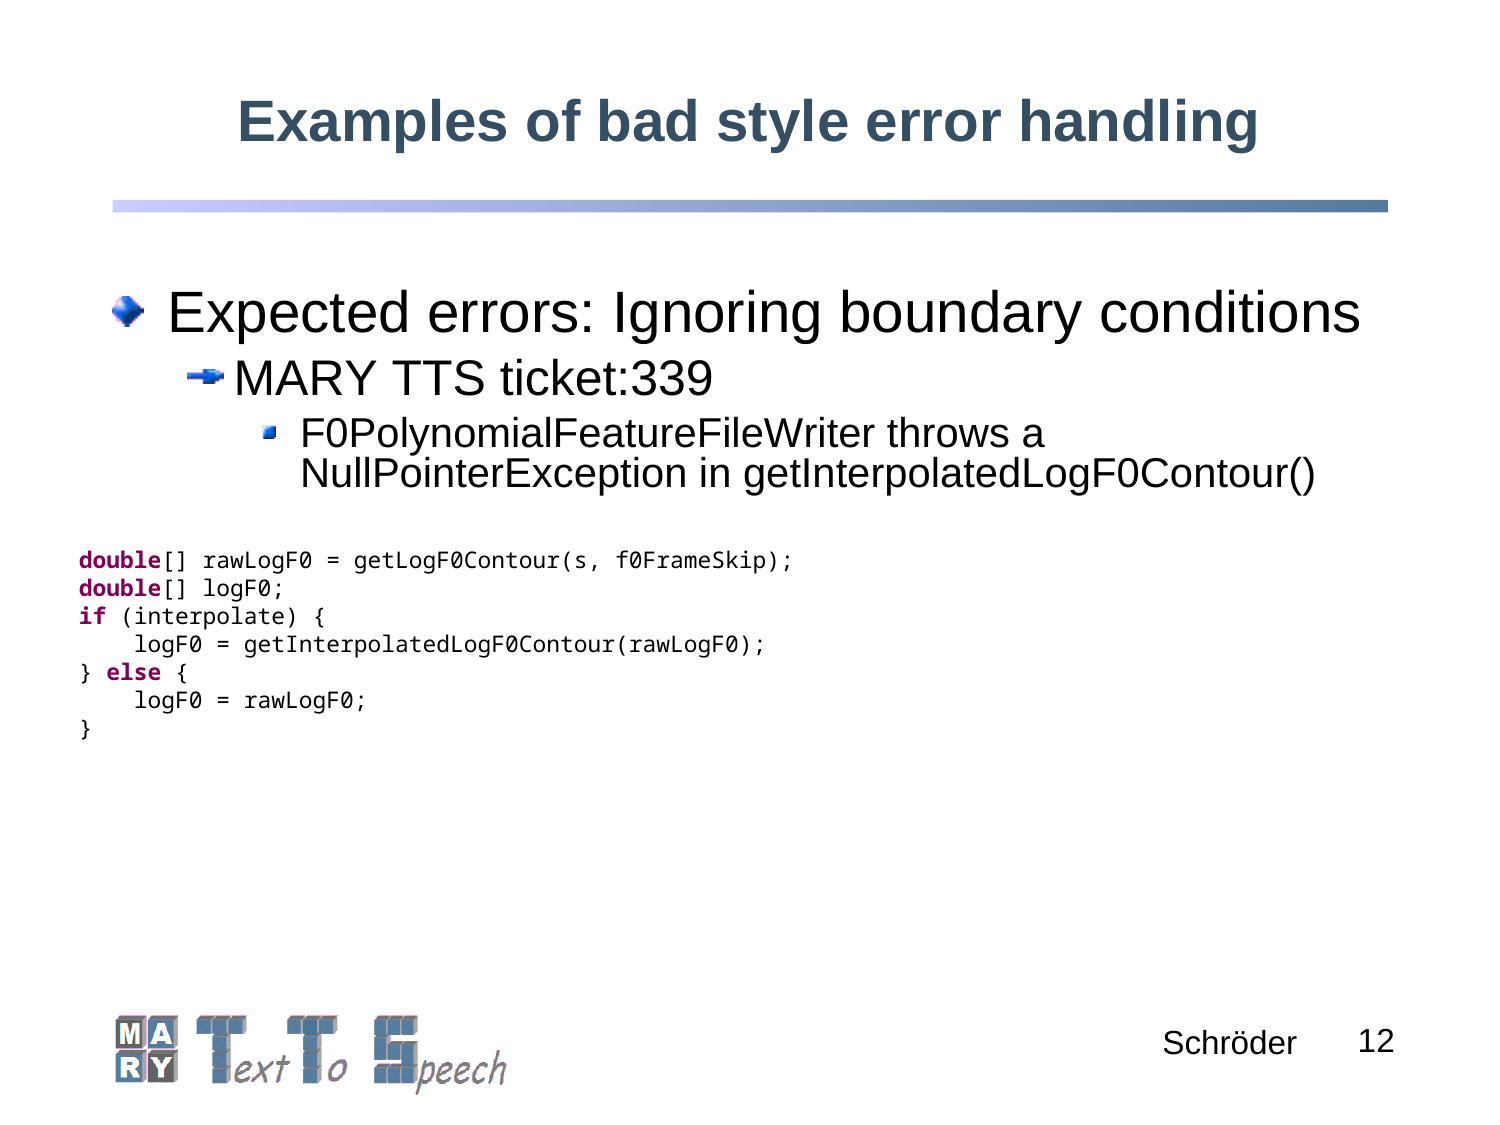

# Examples of bad style error handling
Expected errors: Ignoring boundary conditions
MARY TTS ticket:339
F0PolynomialFeatureFileWriter throws a NullPointerException in getInterpolatedLogF0Contour()
double[] rawLogF0 = getLogF0Contour(s, f0FrameSkip);
double[] logF0;
if (interpolate) {
 logF0 = getInterpolatedLogF0Contour(rawLogF0);
} else {
 logF0 = rawLogF0;
}